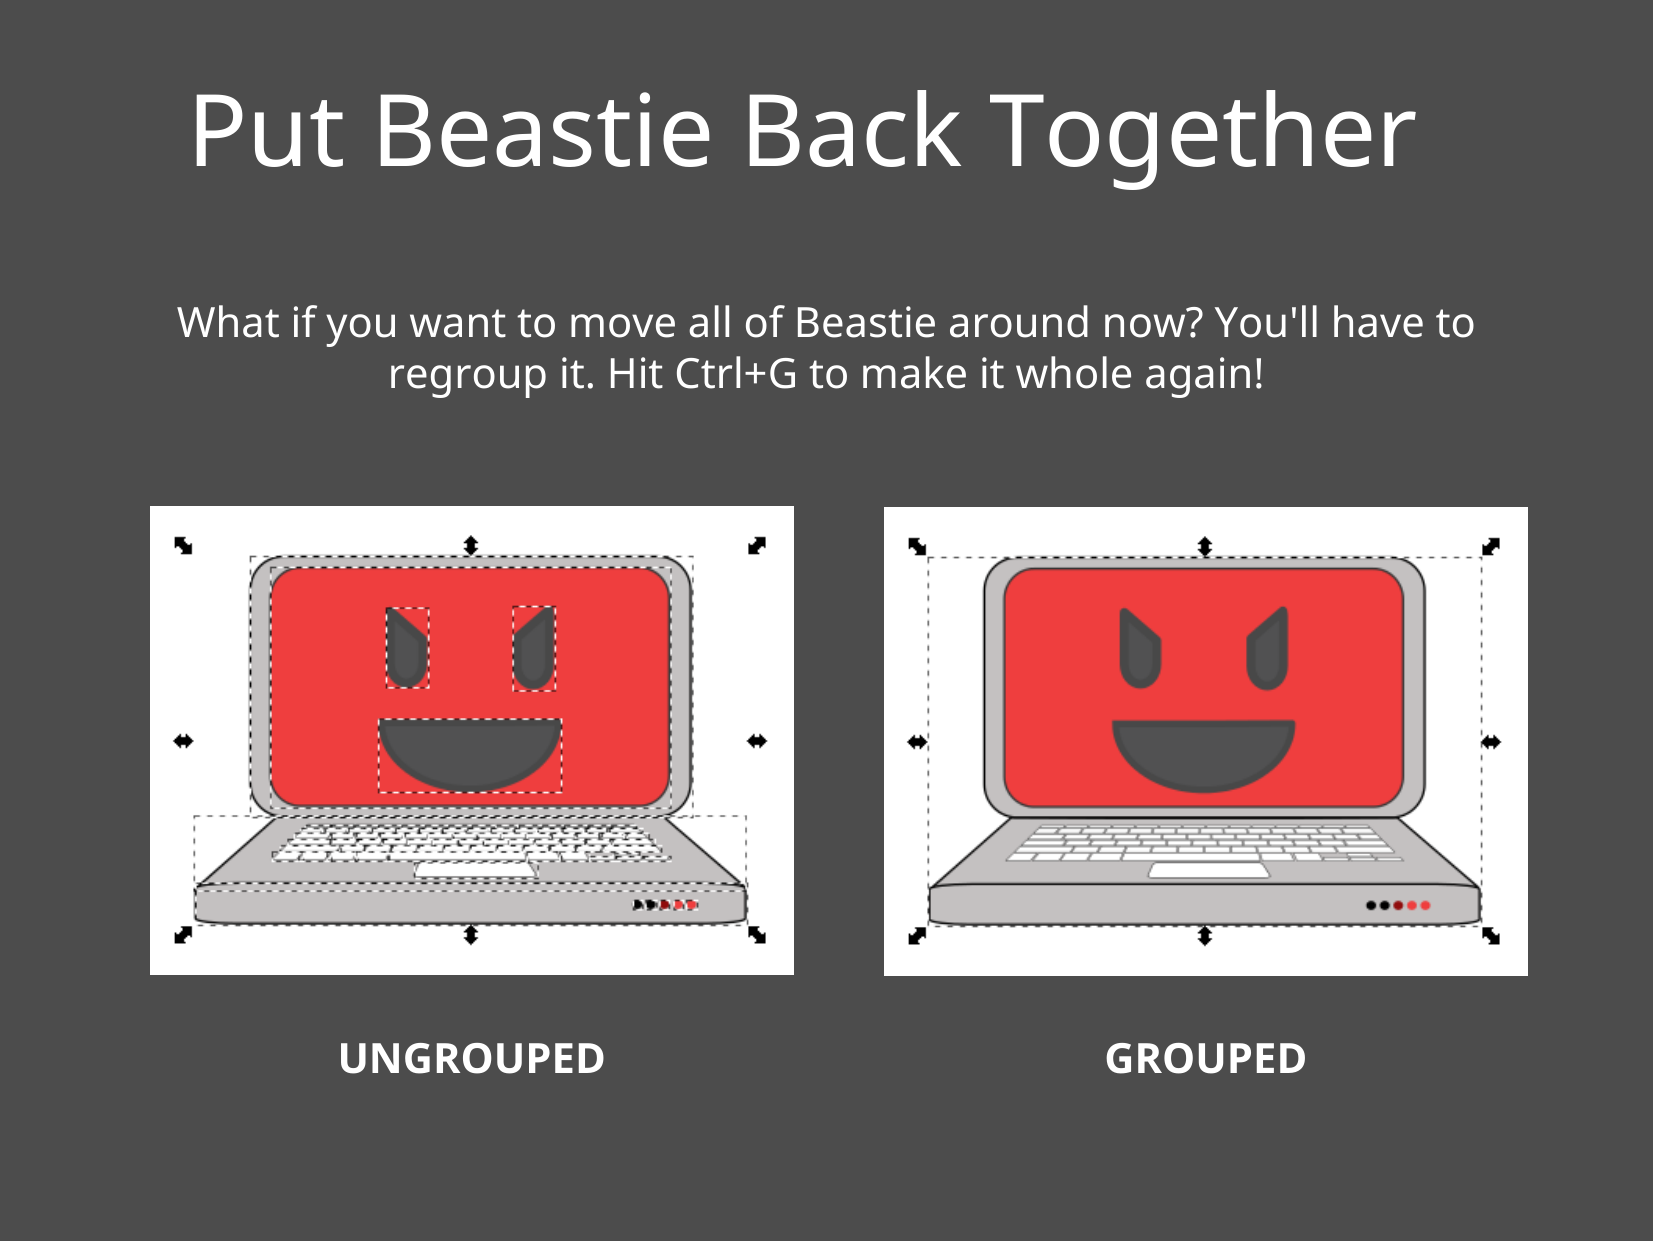

# Put Beastie Back Together
What if you want to move all of Beastie around now? You'll have to regroup it. Hit Ctrl+G to make it whole again!
UNGROUPED
GROUPED